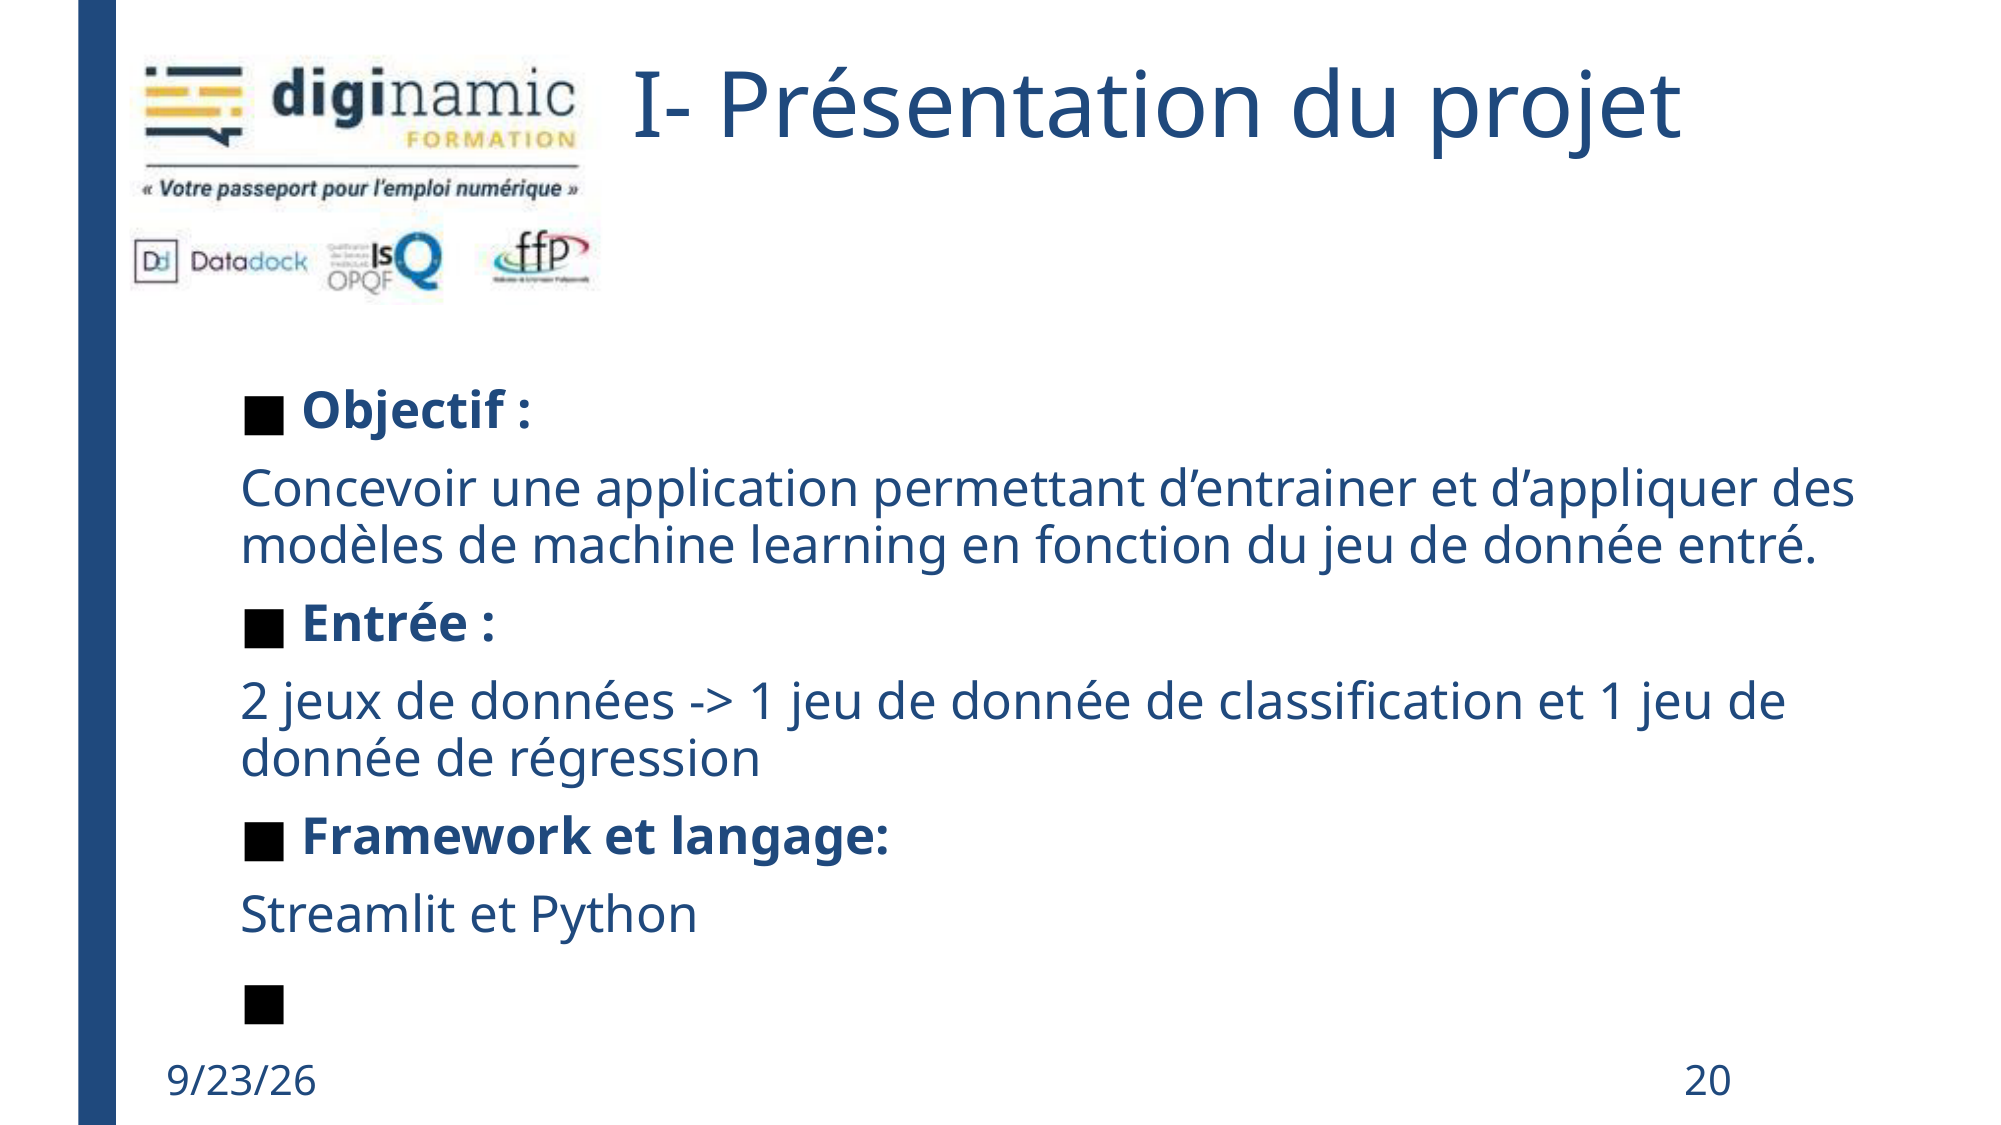

# I- Présentation du projet
Objectif :
Concevoir une application permettant d’entrainer et d’appliquer des modèles de machine learning en fonction du jeu de donnée entré.
Entrée :
2 jeux de données -> 1 jeu de donnée de classification et 1 jeu de donnée de régression
Framework et langage:
Streamlit et Python
20